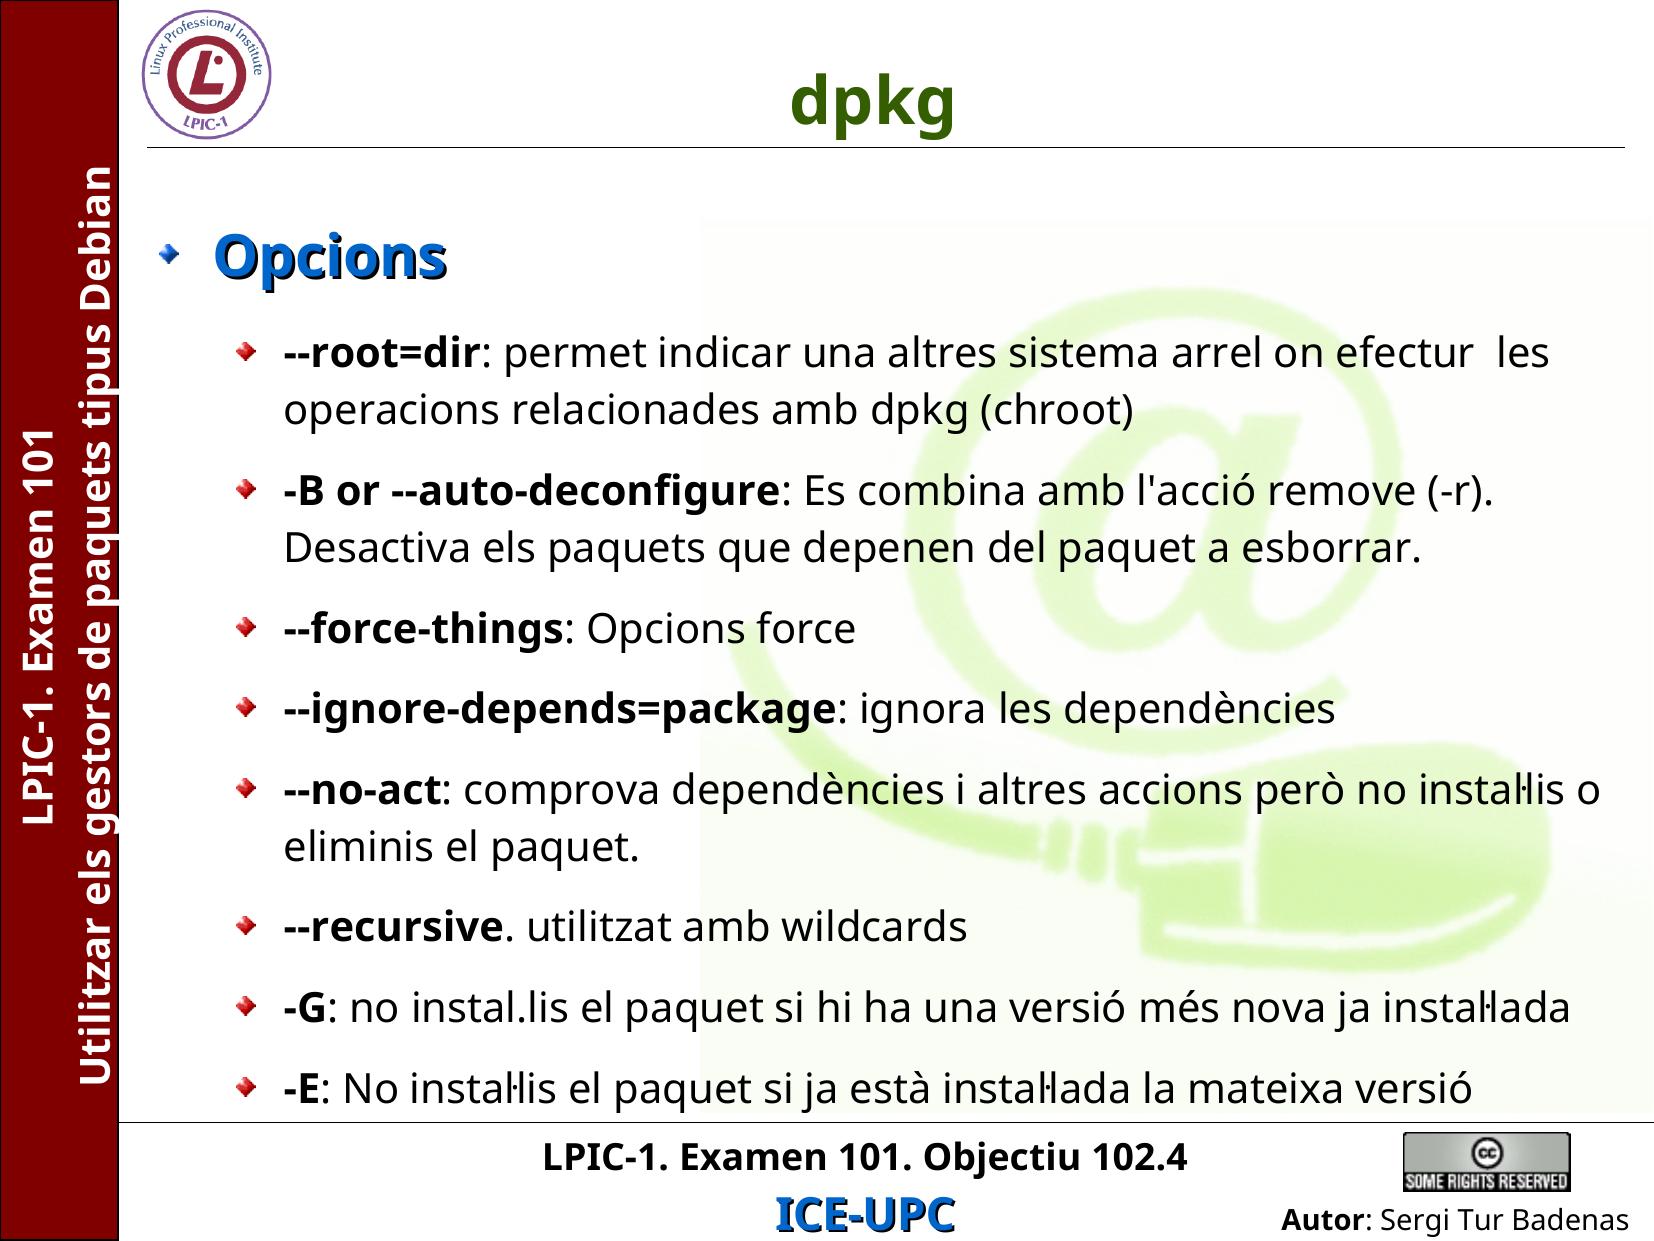

# dpkg
Opcions
--root=dir: permet indicar una altres sistema arrel on efectur les operacions relacionades amb dpkg (chroot)
-B or --auto-deconfigure: Es combina amb l'acció remove (-r). Desactiva els paquets que depenen del paquet a esborrar.
--force-things: Opcions force
--ignore-depends=package: ignora les dependències
--no-act: comprova dependències i altres accions però no instal·lis o eliminis el paquet.
--recursive. utilitzat amb wildcards
-G: no instal.lis el paquet si hi ha una versió més nova ja instal·lada
-E: No instal·lis el paquet si ja està instal·lada la mateixa versió